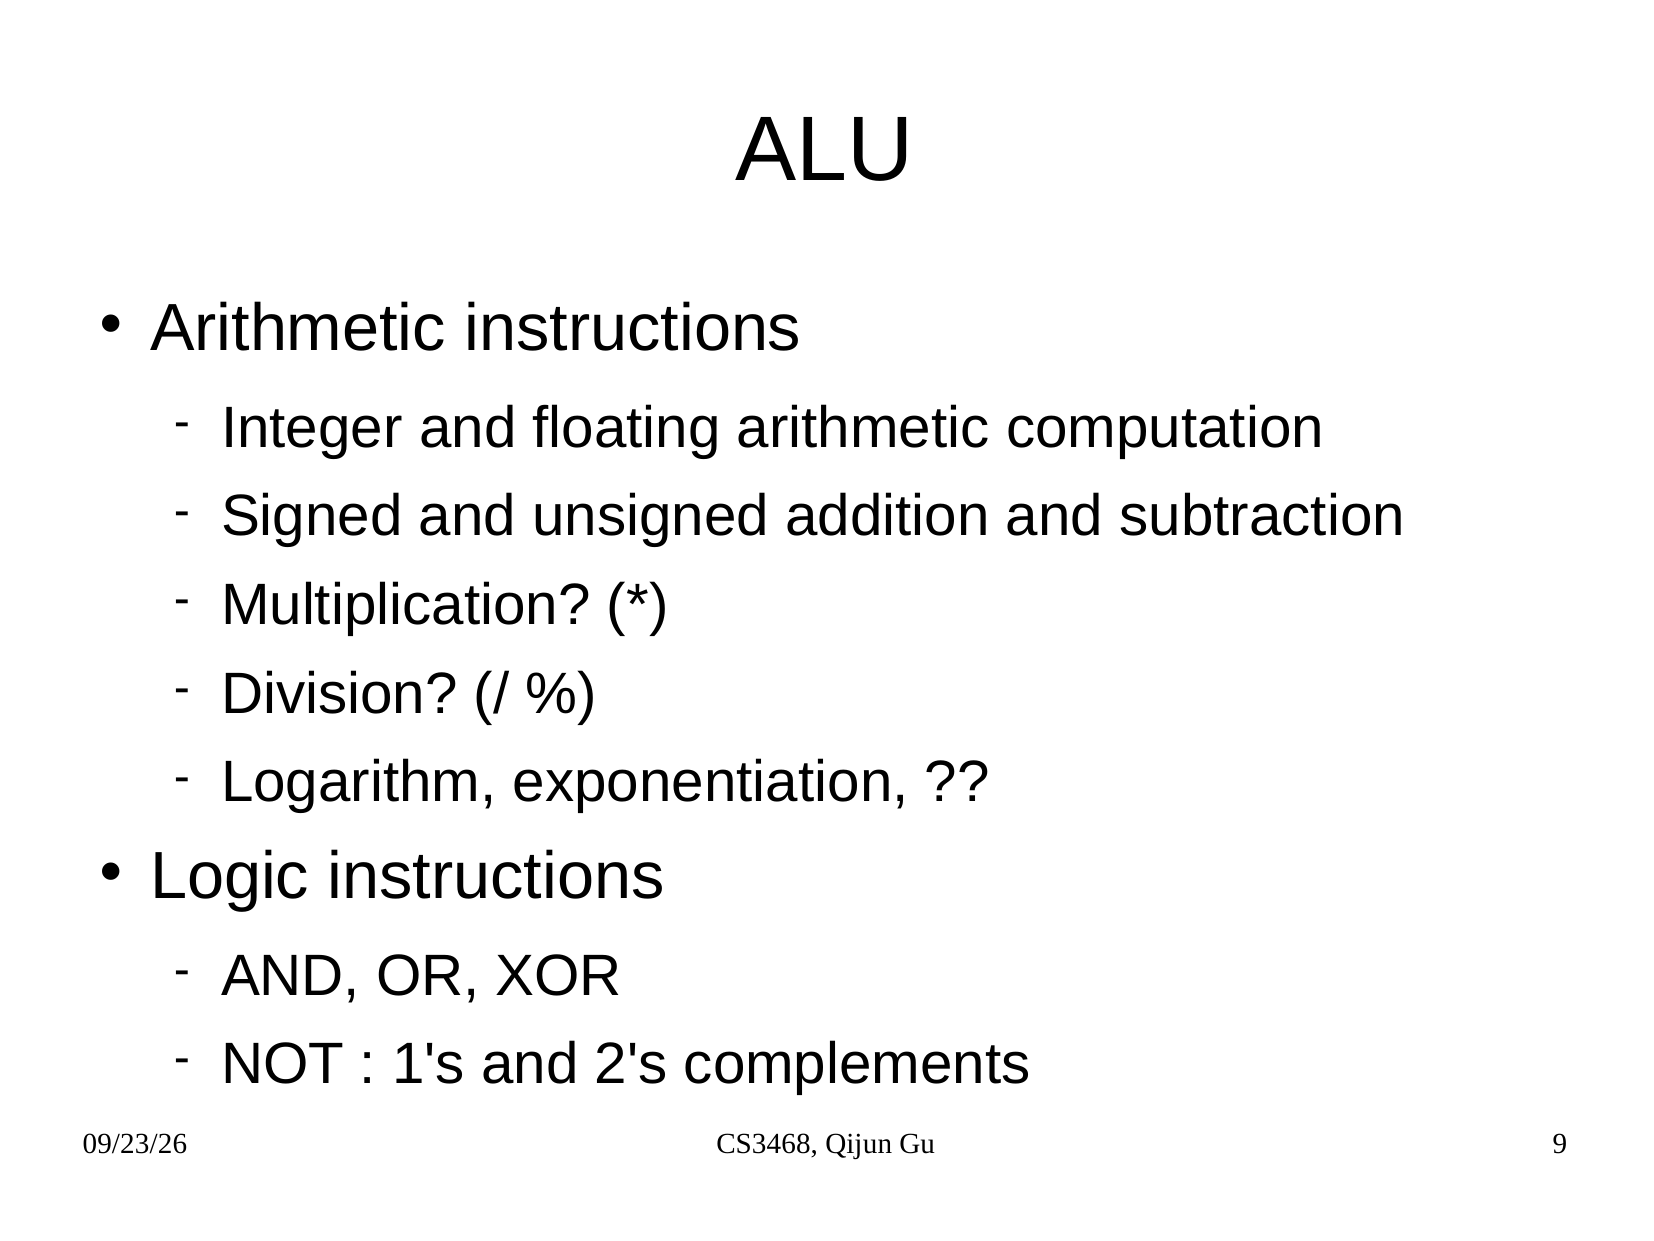

# ALU
Arithmetic instructions
Integer and floating arithmetic computation
Signed and unsigned addition and subtraction
Multiplication? (*)
Division? (/ %)
Logarithm, exponentiation, ??
Logic instructions
AND, OR, XOR
NOT : 1's and 2's complements
CS3468, Qijun Gu
9